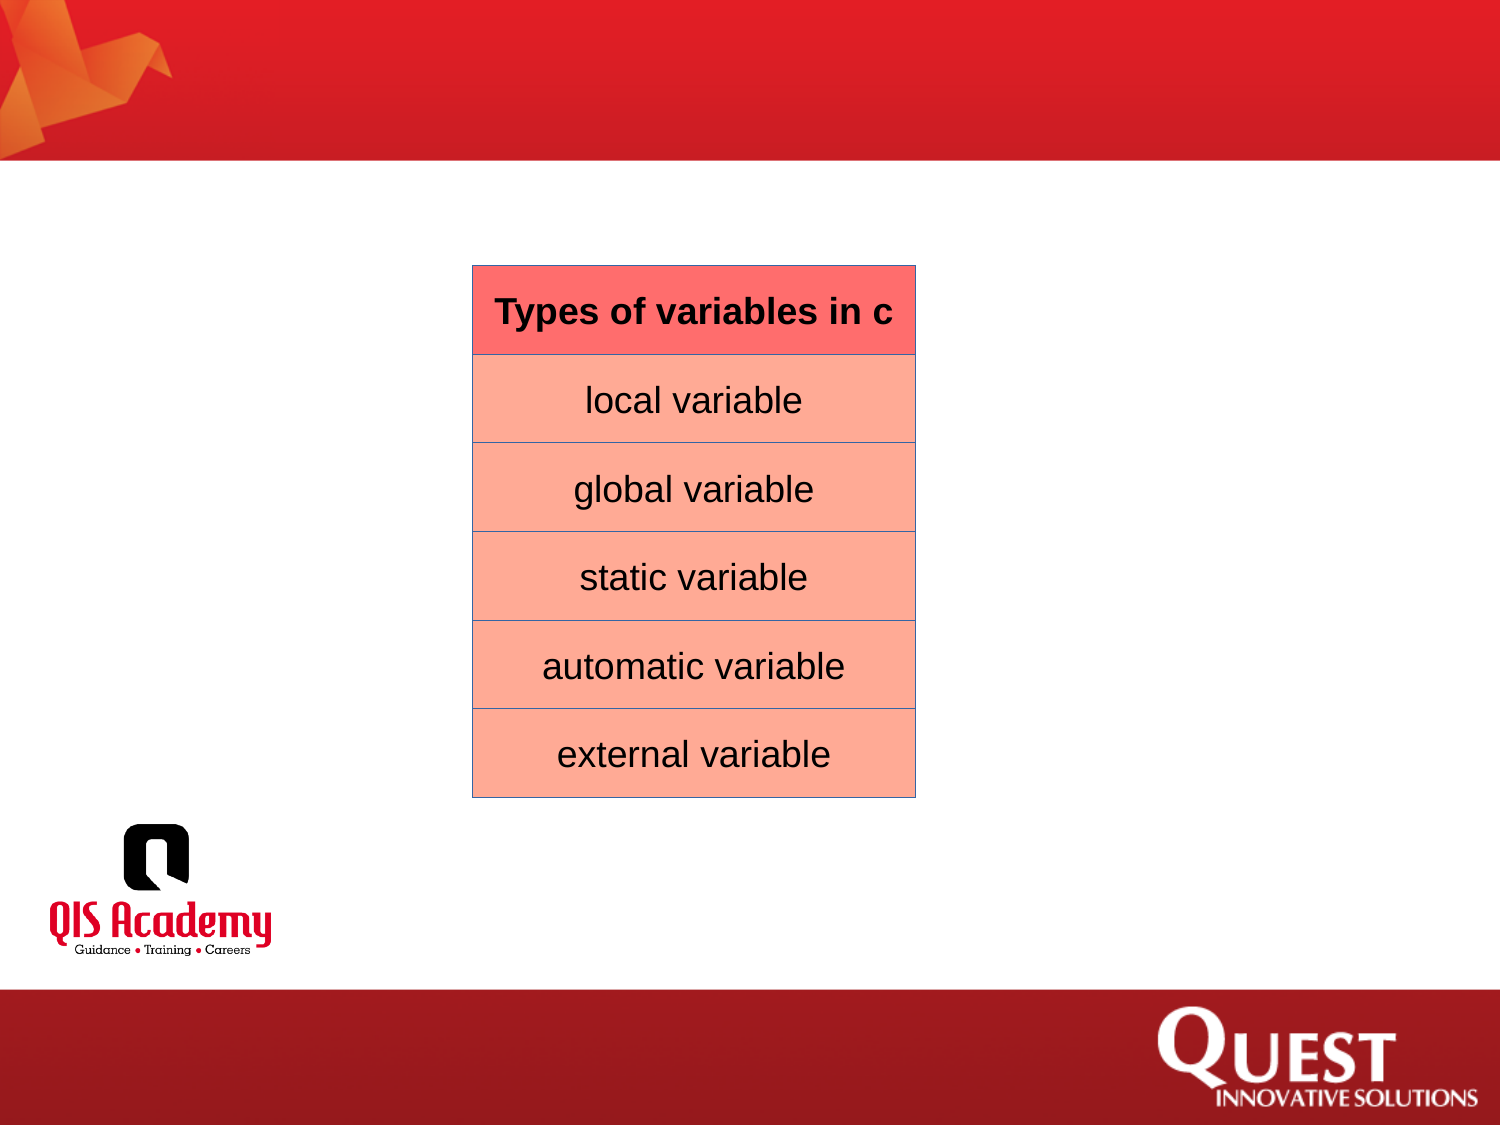

Types of variables in c
local variable
global variable
static variable
automatic variable
external variable